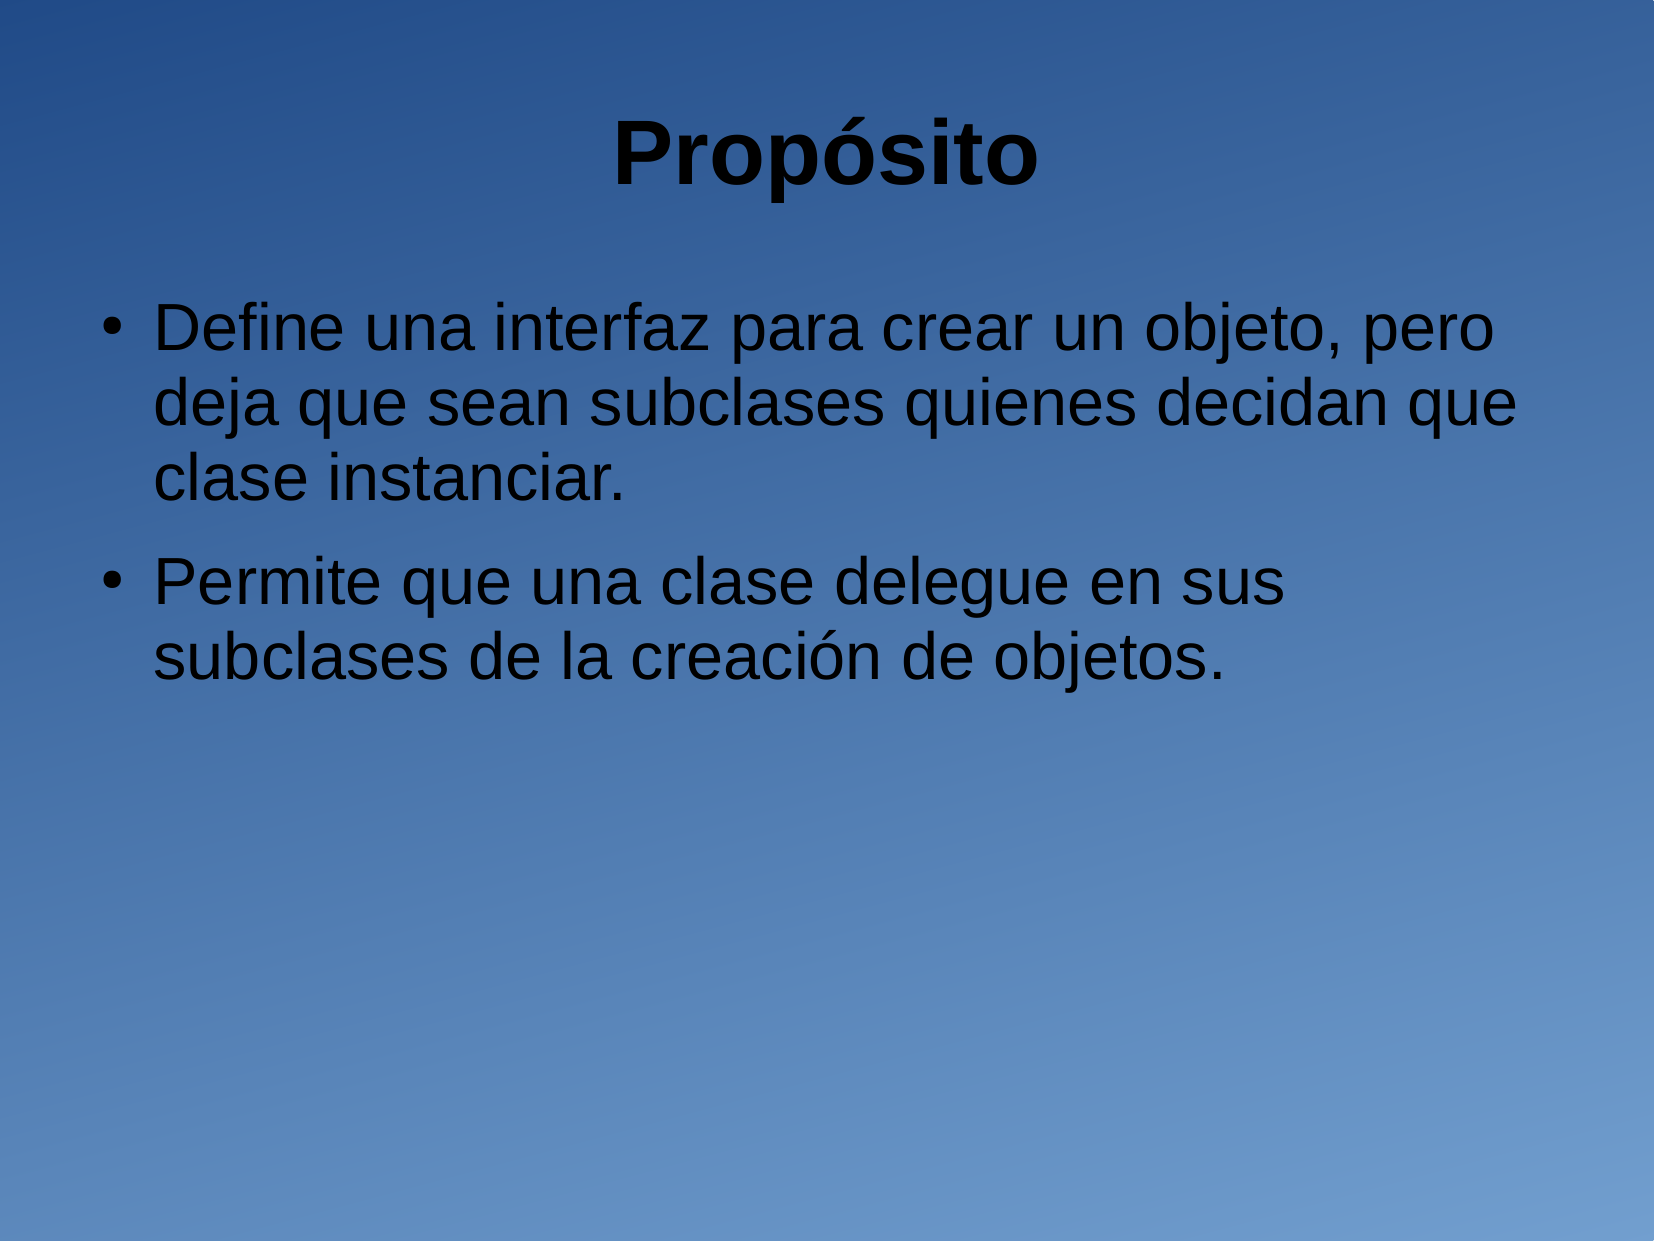

# Propósito
Define una interfaz para crear un objeto, pero deja que sean subclases quienes decidan que clase instanciar.
Permite que una clase delegue en sus subclases de la creación de objetos.